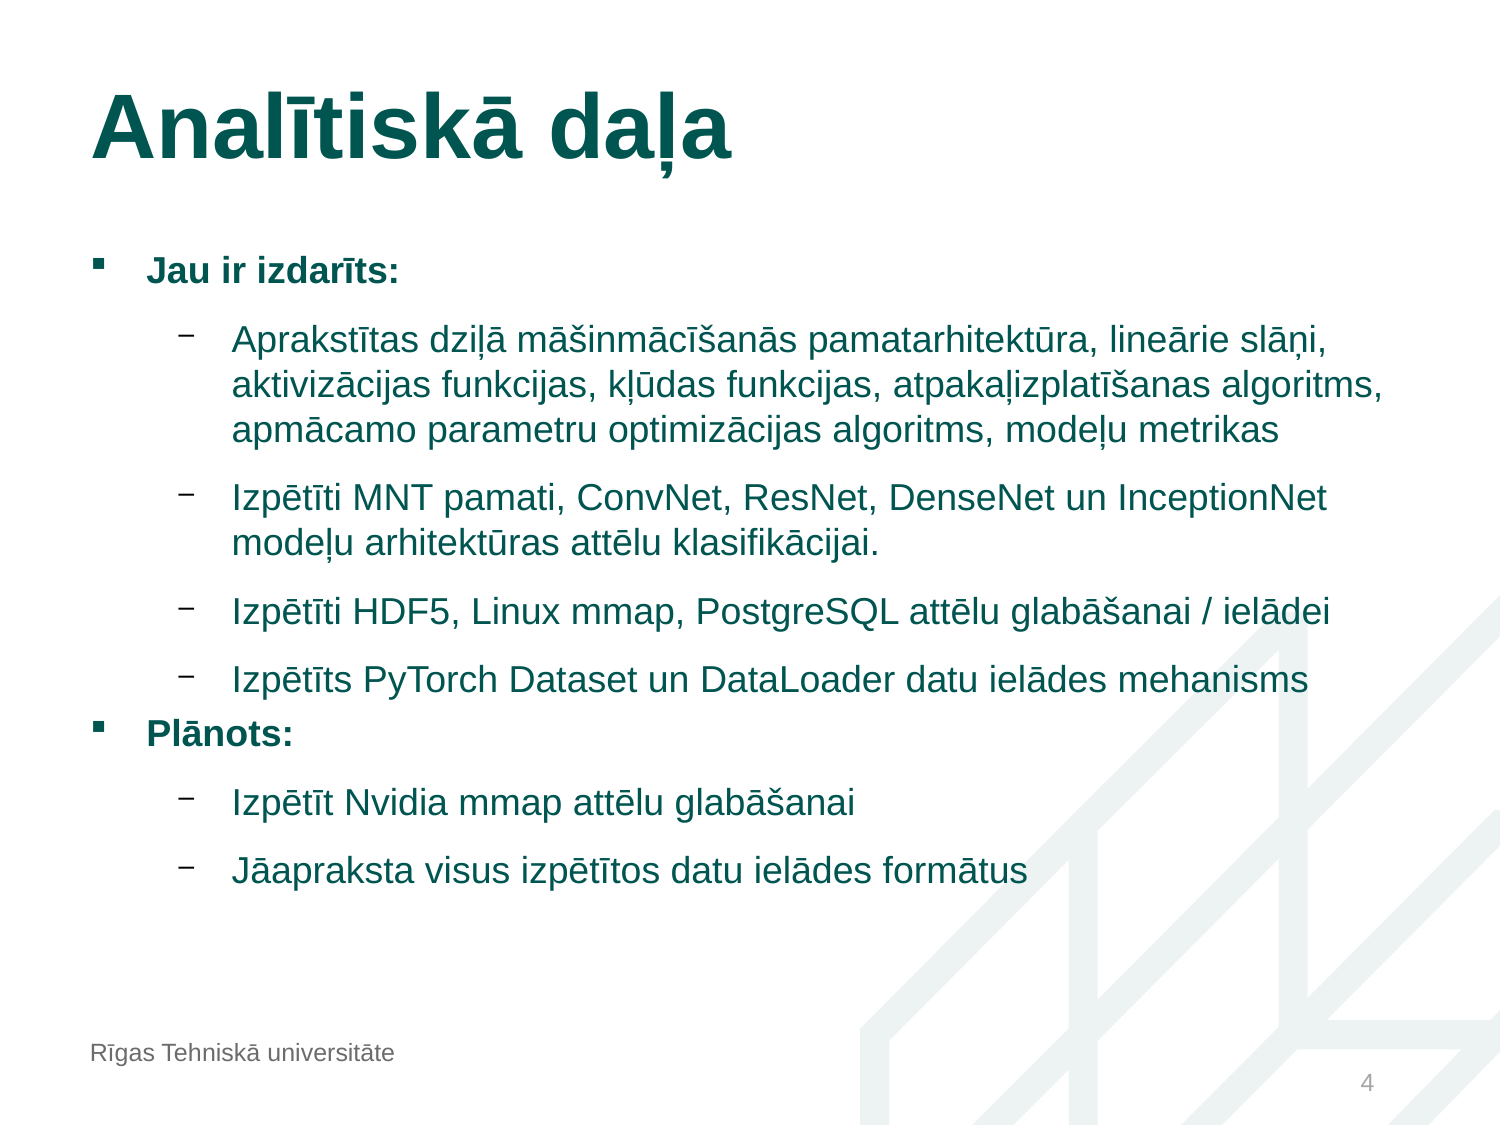

Analītiskā daļa
# Jau ir izdarīts:
Aprakstītas dziļā māšinmācīšanās pamatarhitektūra, lineārie slāņi, aktivizācijas funkcijas, kļūdas funkcijas, atpakaļizplatīšanas algoritms, apmācamo parametru optimizācijas algoritms, modeļu metrikas
Izpētīti MNT pamati, ConvNet, ResNet, DenseNet un InceptionNet modeļu arhitektūras attēlu klasifikācijai.
Izpētīti HDF5, Linux mmap, PostgreSQL attēlu glabāšanai / ielādei
Izpētīts PyTorch Dataset un DataLoader datu ielādes mehanisms
Plānots:
Izpētīt Nvidia mmap attēlu glabāšanai
Jāapraksta visus izpētītos datu ielādes formātus
Rīgas Tehniskā universitāte